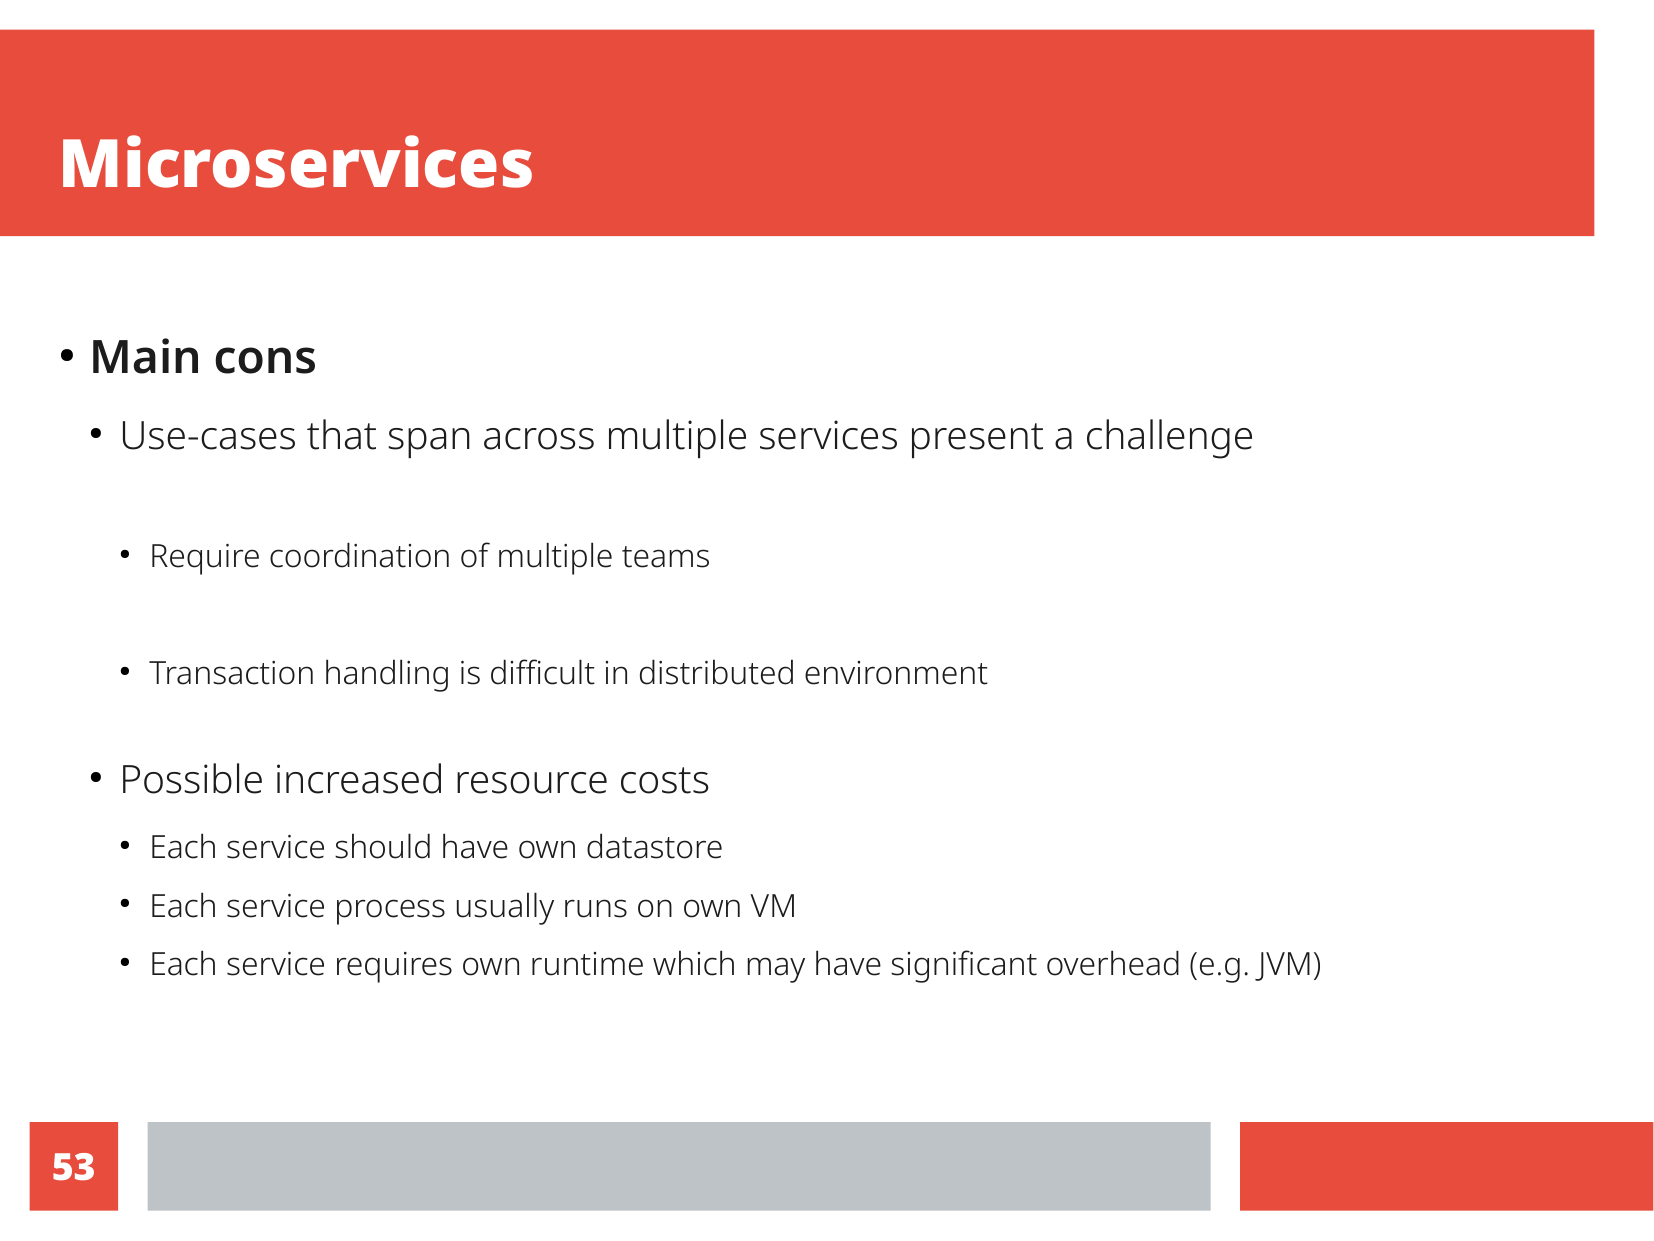

# Microservices
Main cons
Use-cases that span across multiple services present a challenge
Require coordination of multiple teams
Transaction handling is difficult in distributed environment
Possible increased resource costs
Each service should have own datastore
Each service process usually runs on own VM
Each service requires own runtime which may have significant overhead (e.g. JVM)
53